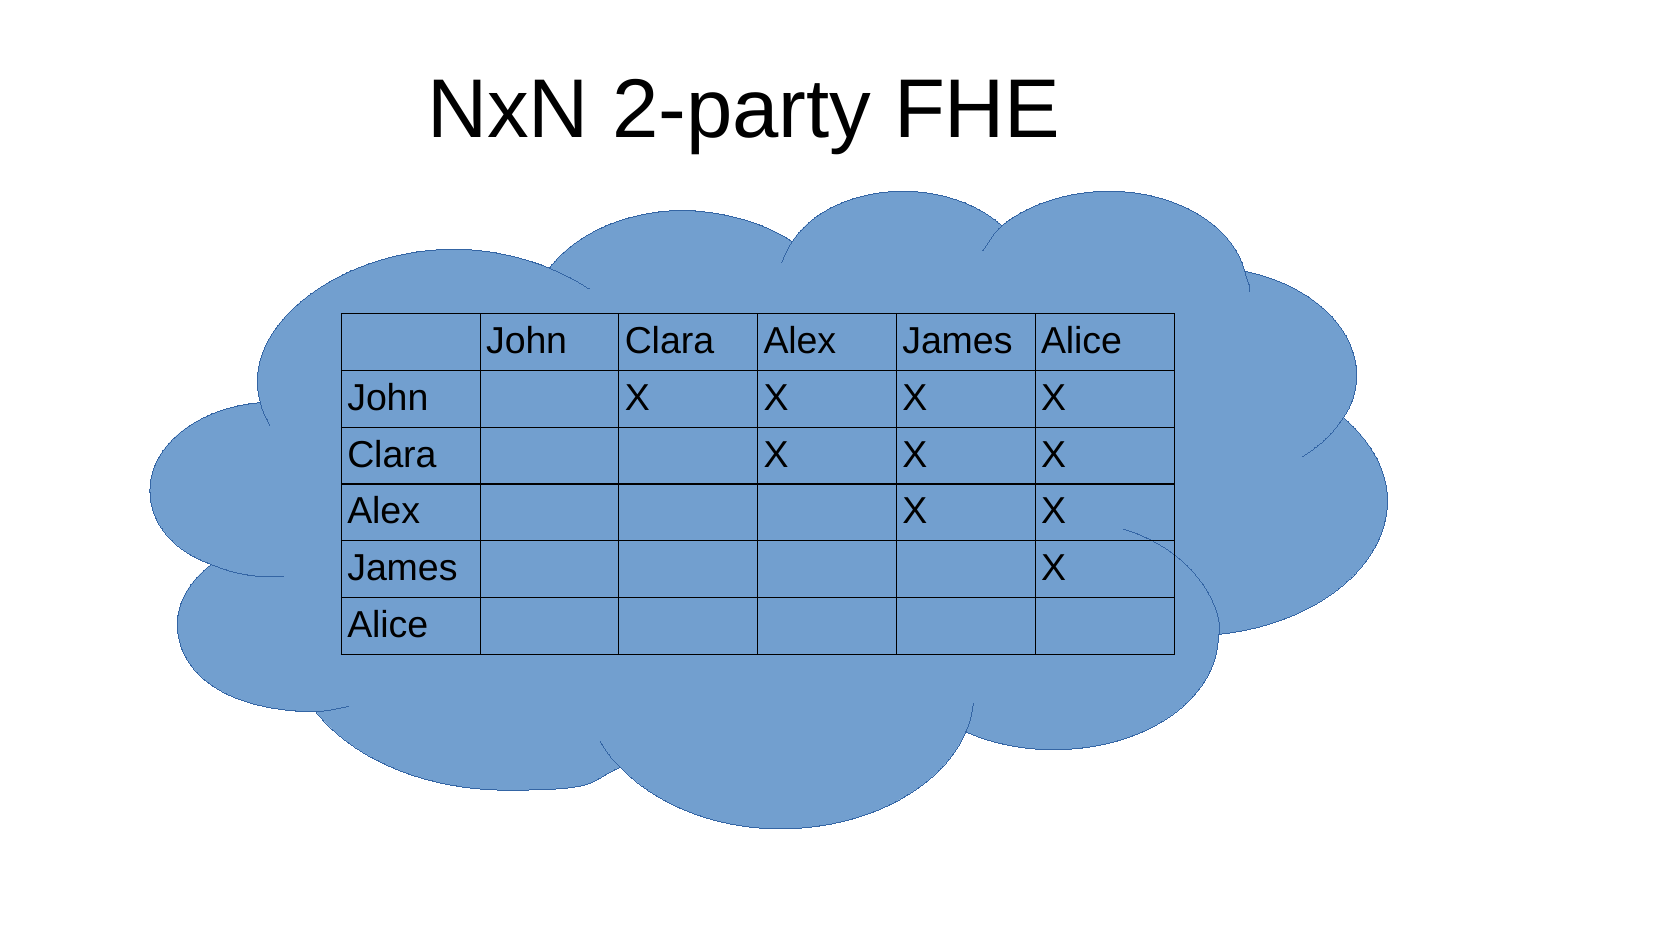

NxN 2-party FHE
| | John | Clara | Alex | James | Alice |
| --- | --- | --- | --- | --- | --- |
| John | | X | X | X | X |
| Clara | | | X | X | X |
| Alex | | | | X | X |
| James | | | | | X |
| Alice | | | | | |